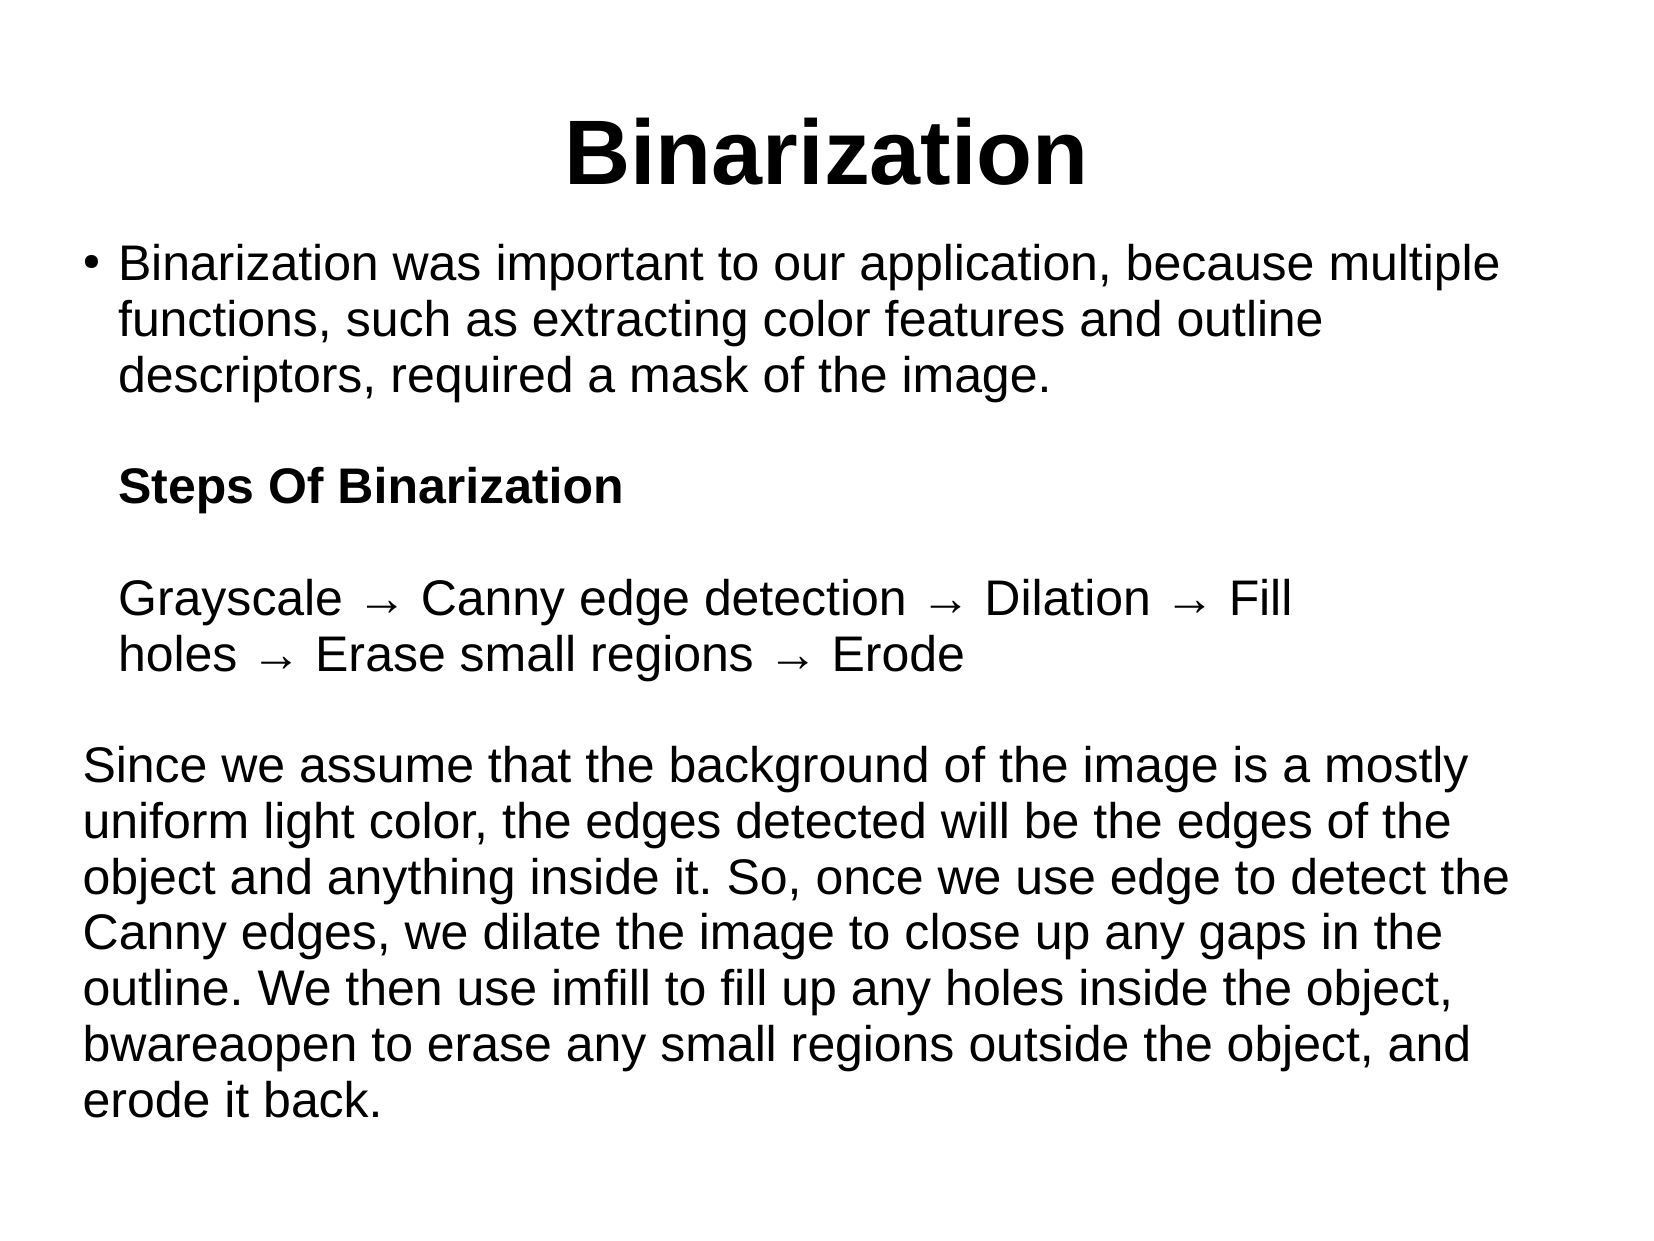

# Binarization
Binarization was important to our application, because multiple functions, such as extracting color features and outline descriptors, required a mask of the image.
Steps Of Binarization
Grayscale → Canny edge detection → Dilation → Fill
holes → Erase small regions → Erode
Since we assume that the background of the image is a mostly uniform light color, the edges detected will be the edges of the object and anything inside it. So, once we use edge to detect the Canny edges, we dilate the image to close up any gaps in the outline. We then use imfill to fill up any holes inside the object, bwareaopen to erase any small regions outside the object, and erode it back.